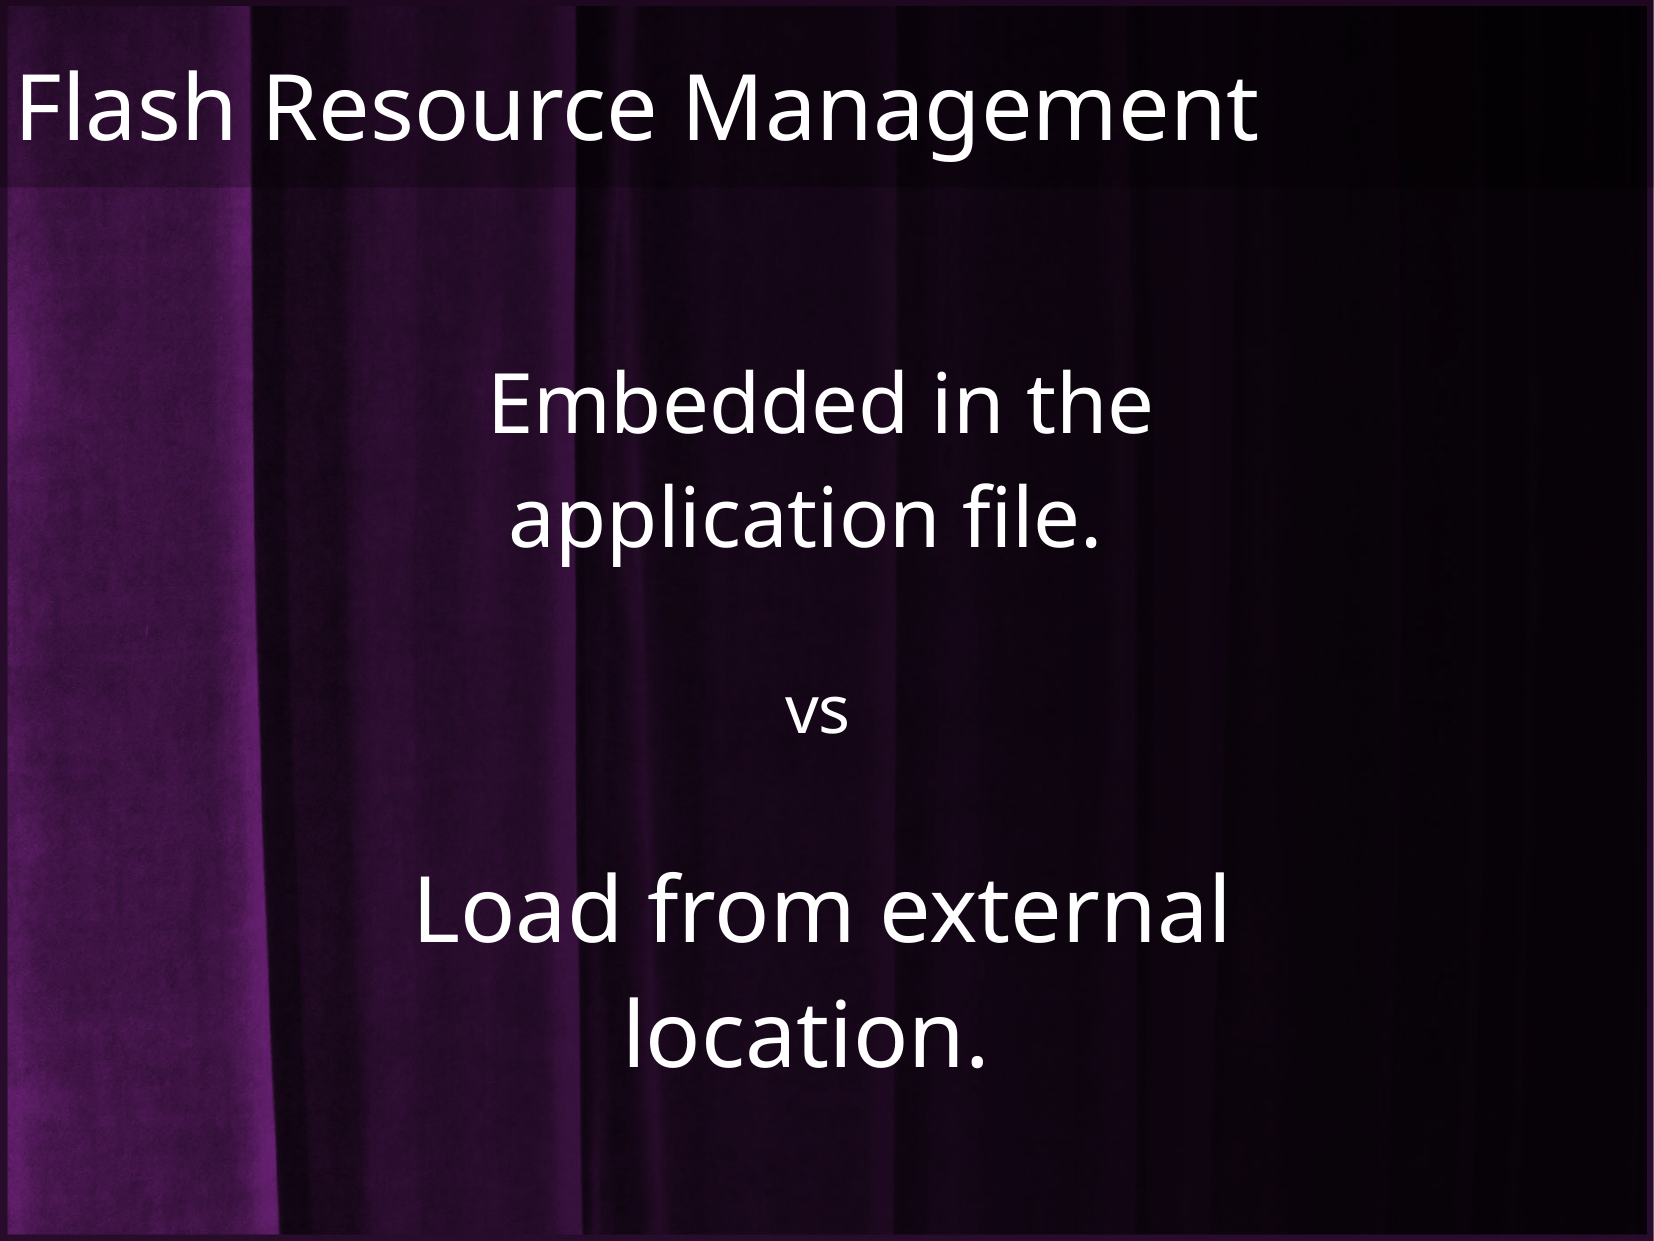

Flash Resource Management
Embedded in the application file.
vs
Load from external location.